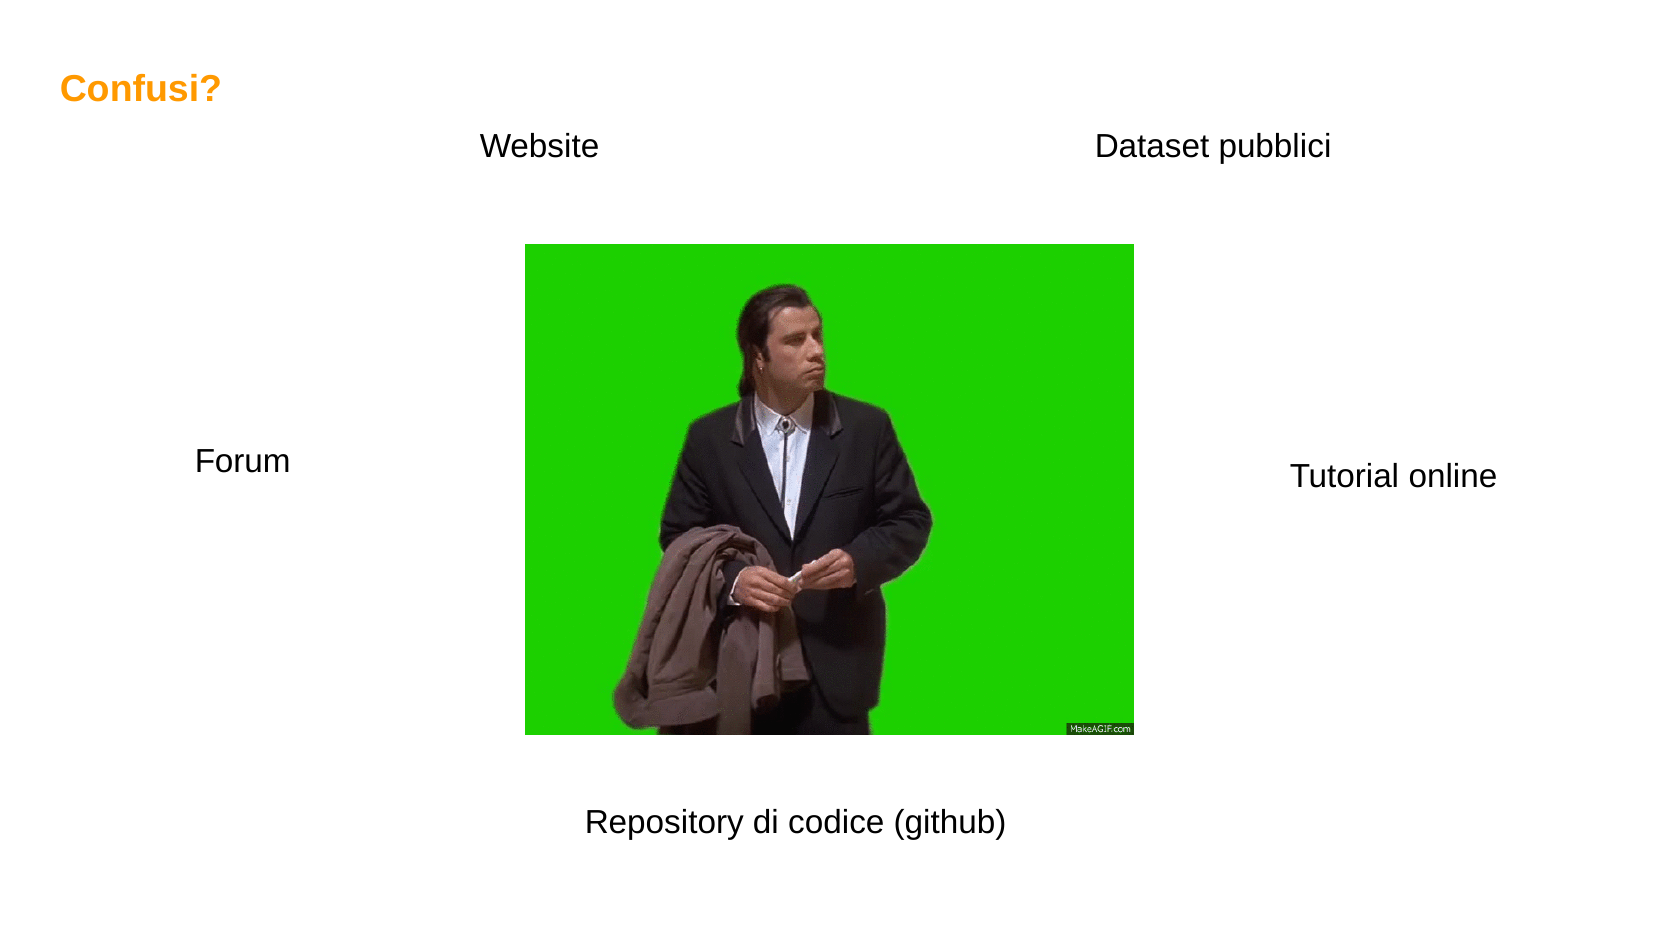

Confusi?
Website
Dataset pubblici
Forum
Tutorial online
Repository di codice (github)